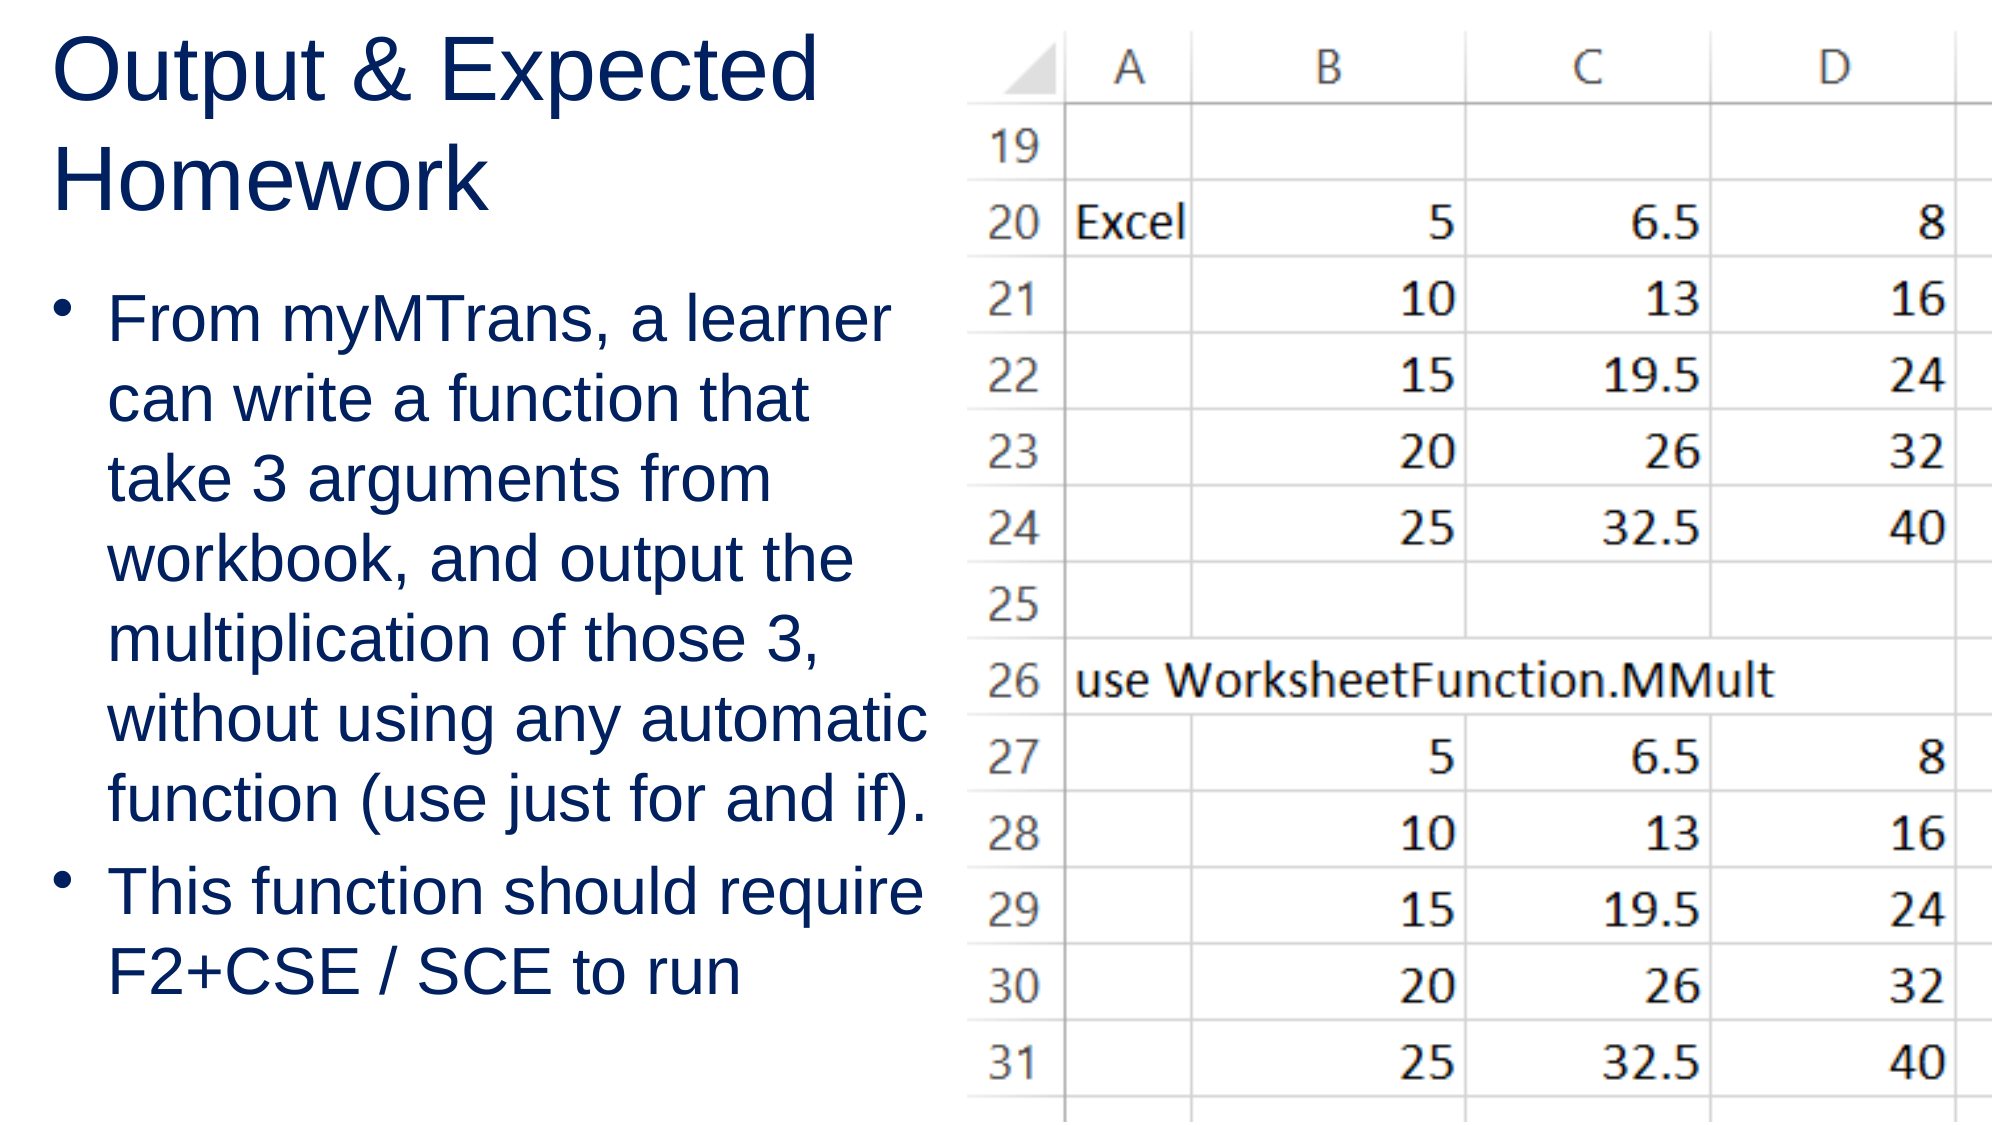

# Output & Expected Homework
From myMTrans, a learner can write a function that take 3 arguments from workbook, and output the multiplication of those 3, without using any automatic function (use just for and if).
This function should require F2+CSE / SCE to run